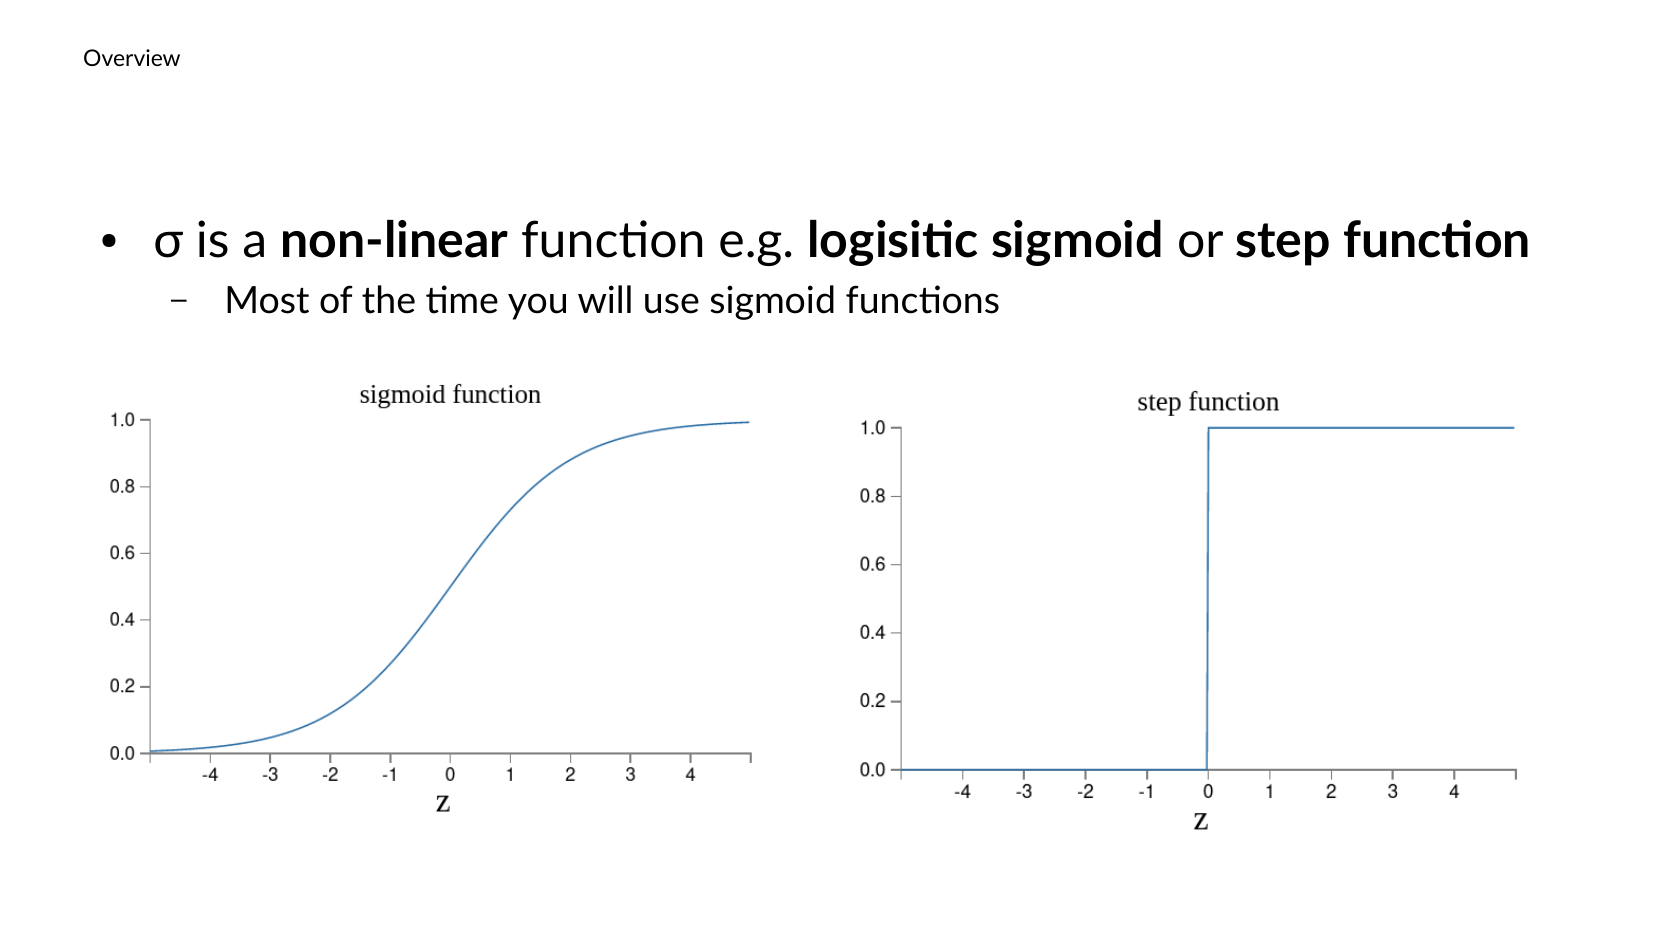

# Overview
σ is a non-linear function e.g. logisitic sigmoid or step function
Most of the time you will use sigmoid functions